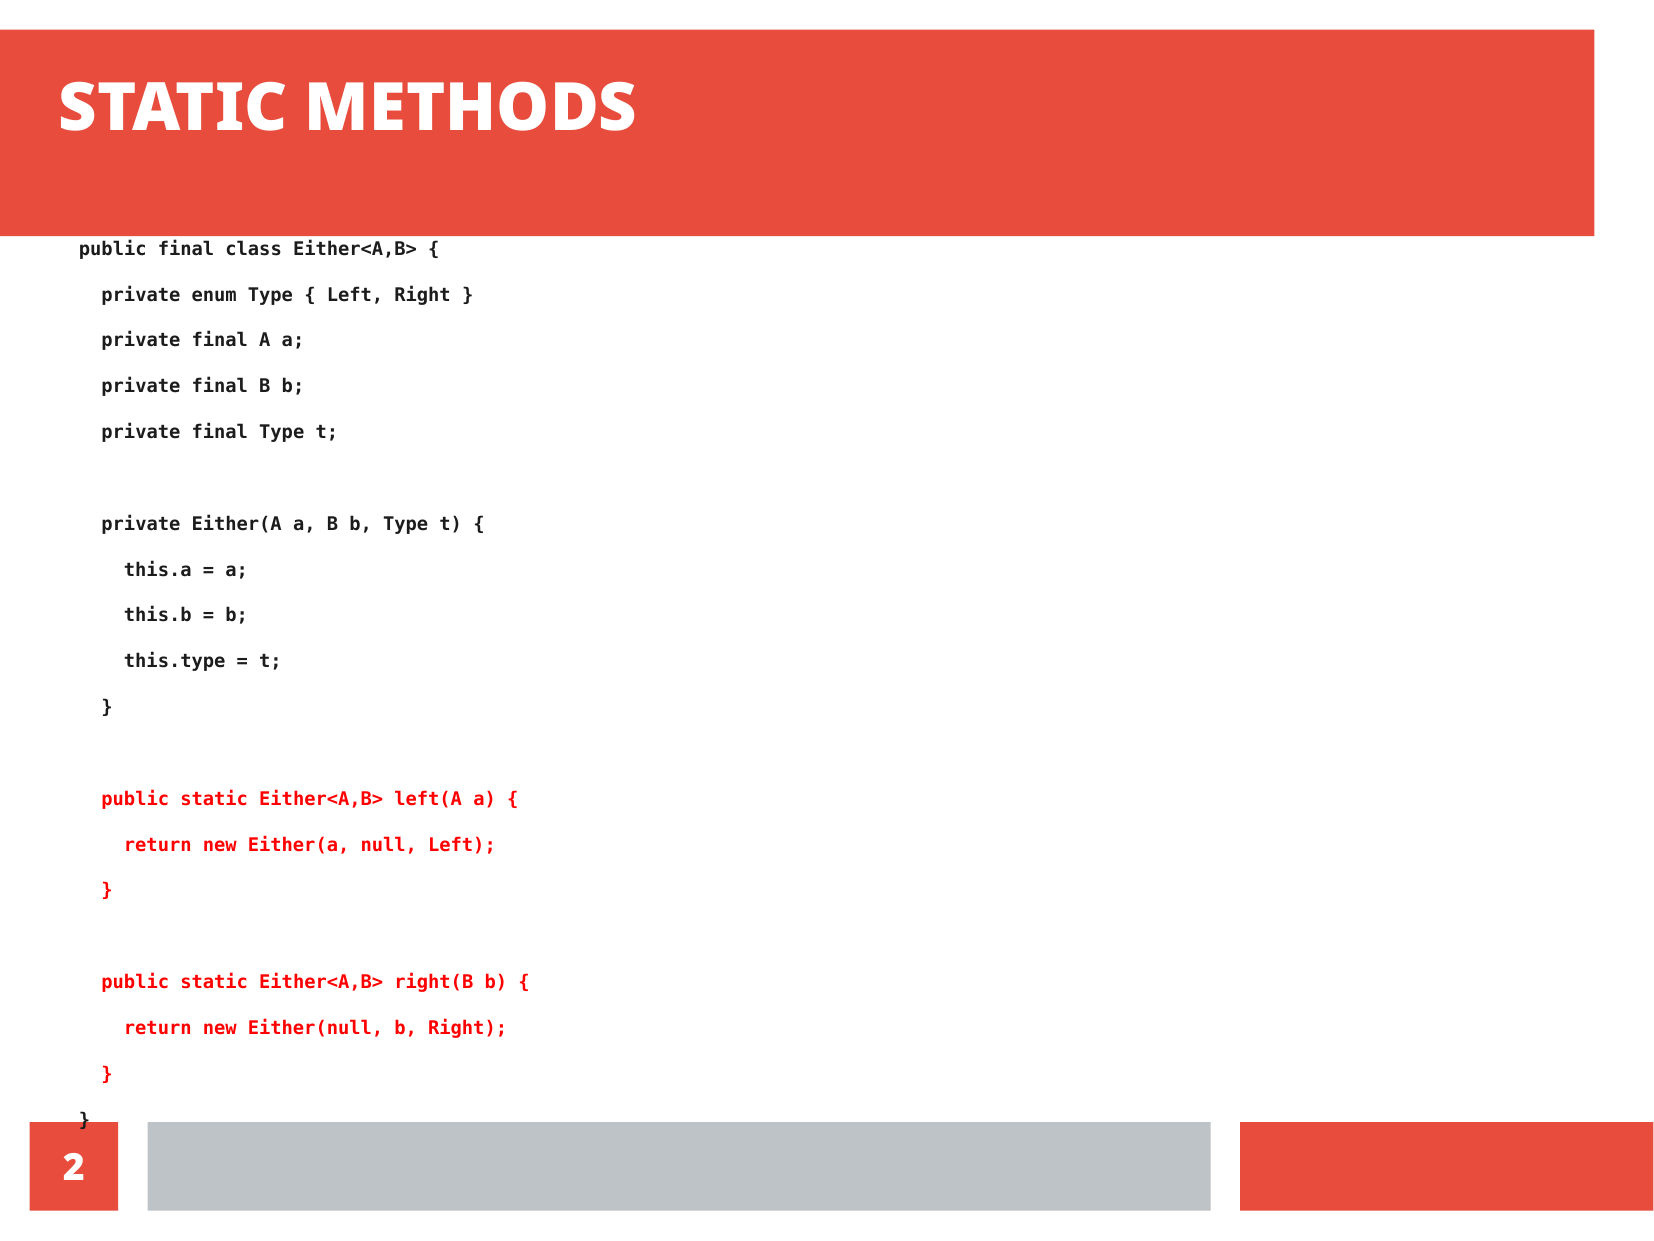

# STATIC METHODS
public final class Either<A,B> {
 private enum Type { Left, Right }
 private final A a;
 private final B b;
 private final Type t;
 private Either(A a, B b, Type t) {
 this.a = a;
 this.b = b;
 this.type = t;
 }
 public static Either<A,B> left(A a) {
 return new Either(a, null, Left);
 }
 public static Either<A,B> right(B b) {
 return new Either(null, b, Right);
 }
}
2